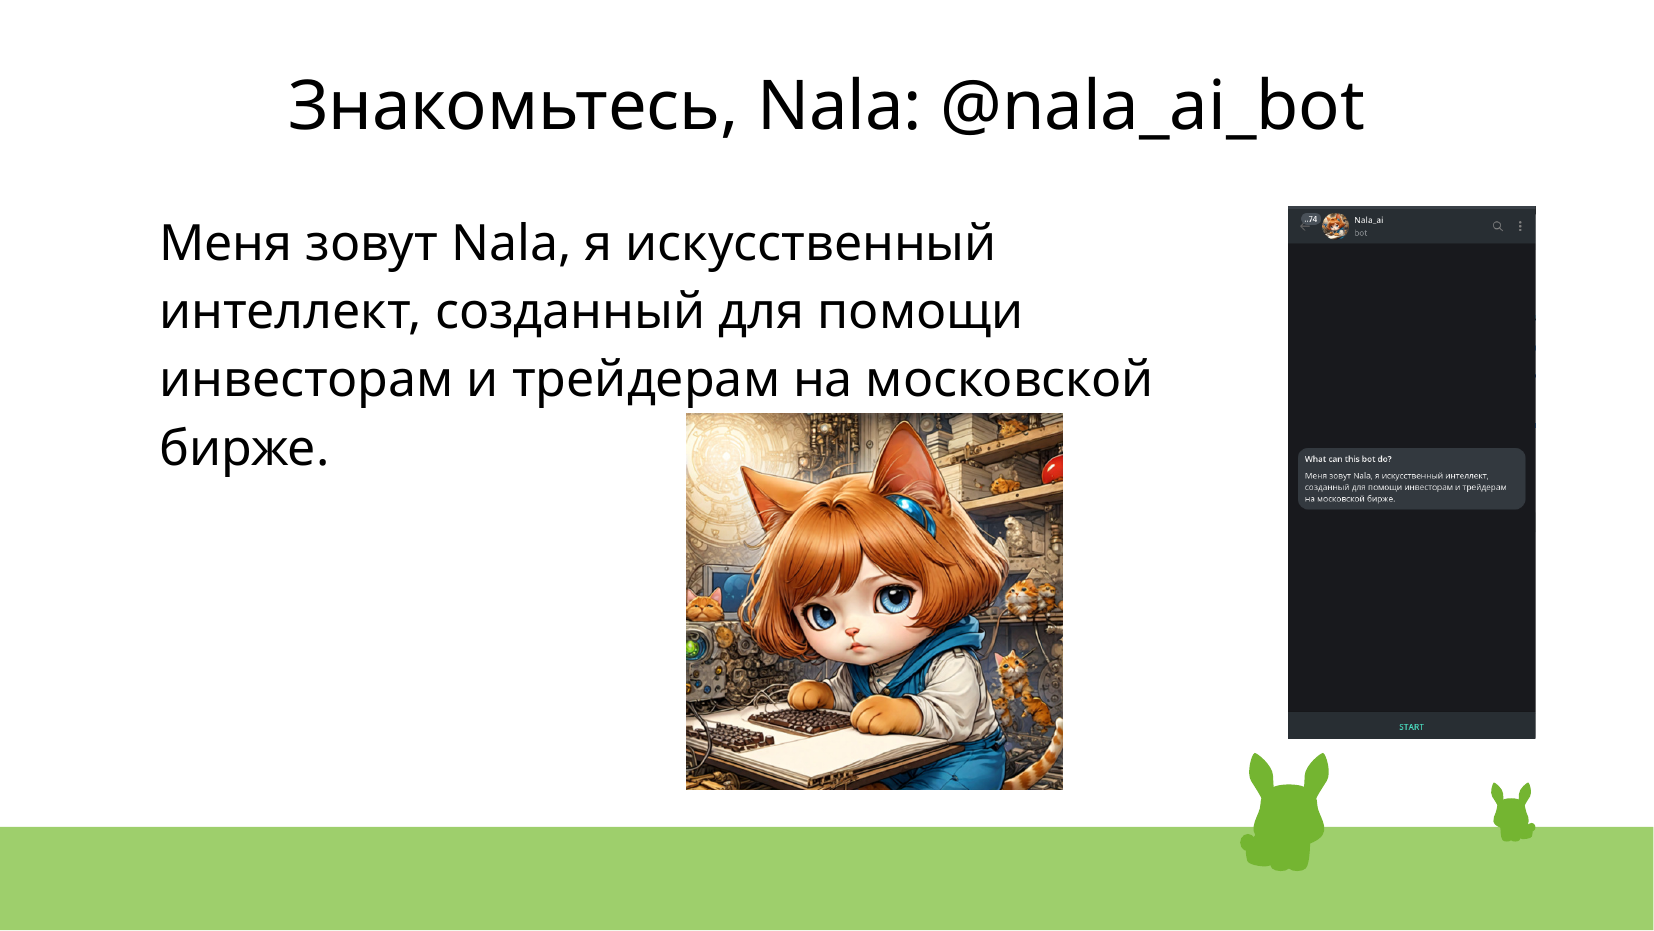

# Знакомьтесь, Nala: @nala_ai_bot
Меня зовут Nala, я искусственный интеллект, созданный для помощи инвесторам и трейдерам на московской бирже.